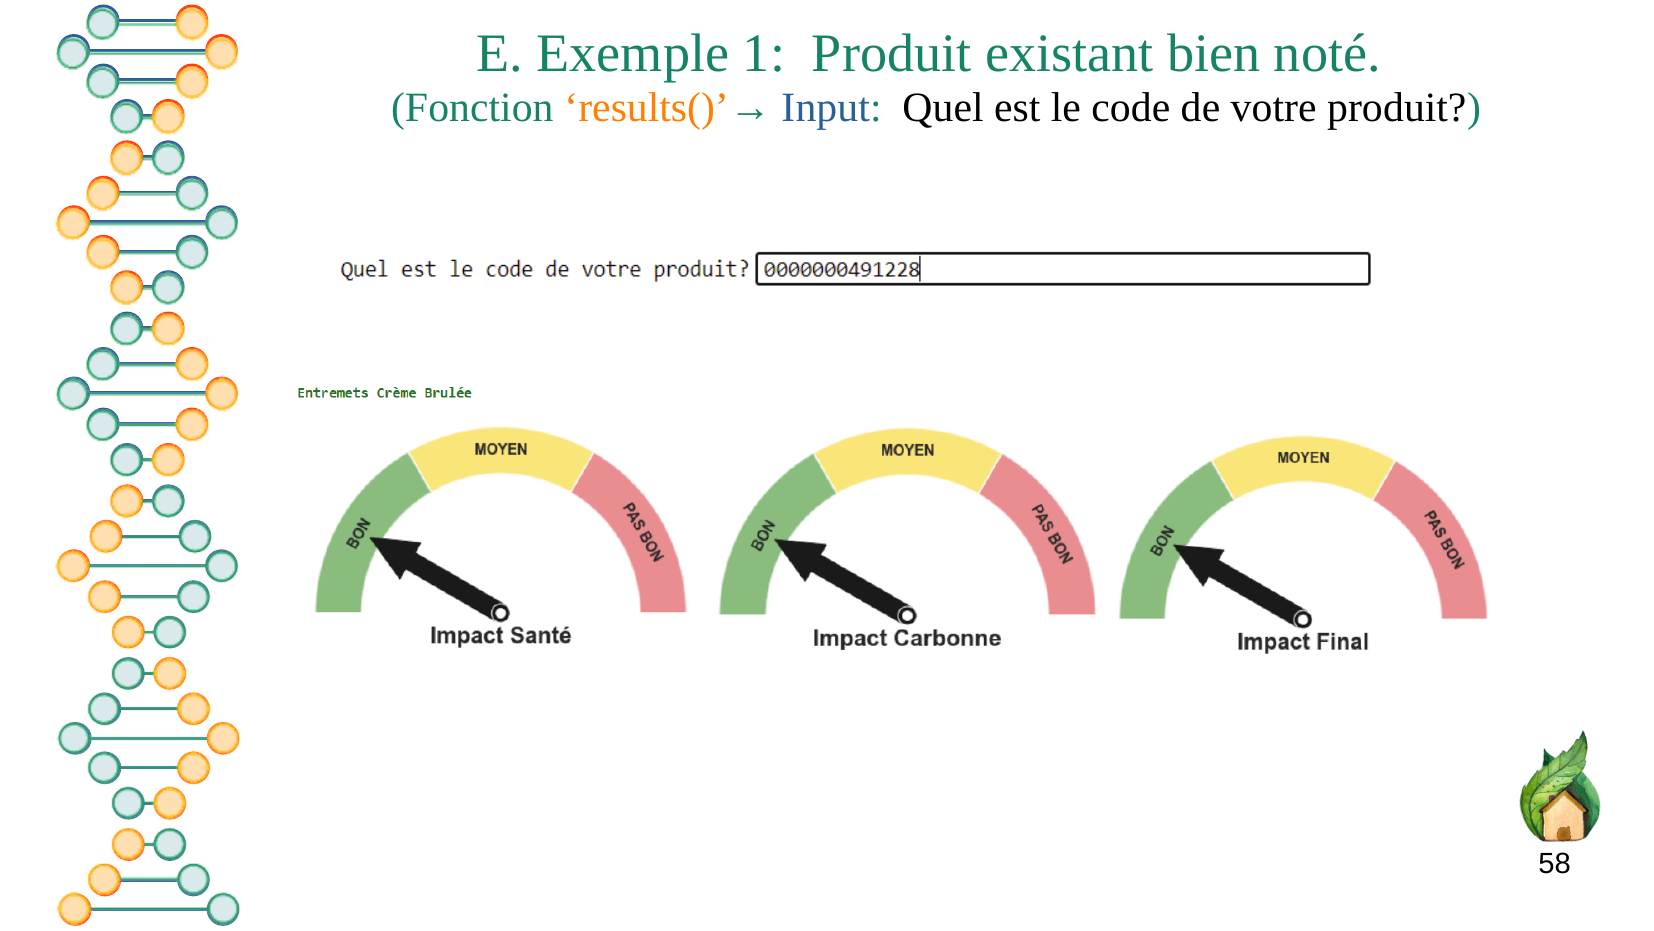

# E. Exemple 1: Produit existant bien noté. (Fonction ‘results()’→ Input: Quel est le code de votre produit?)
58